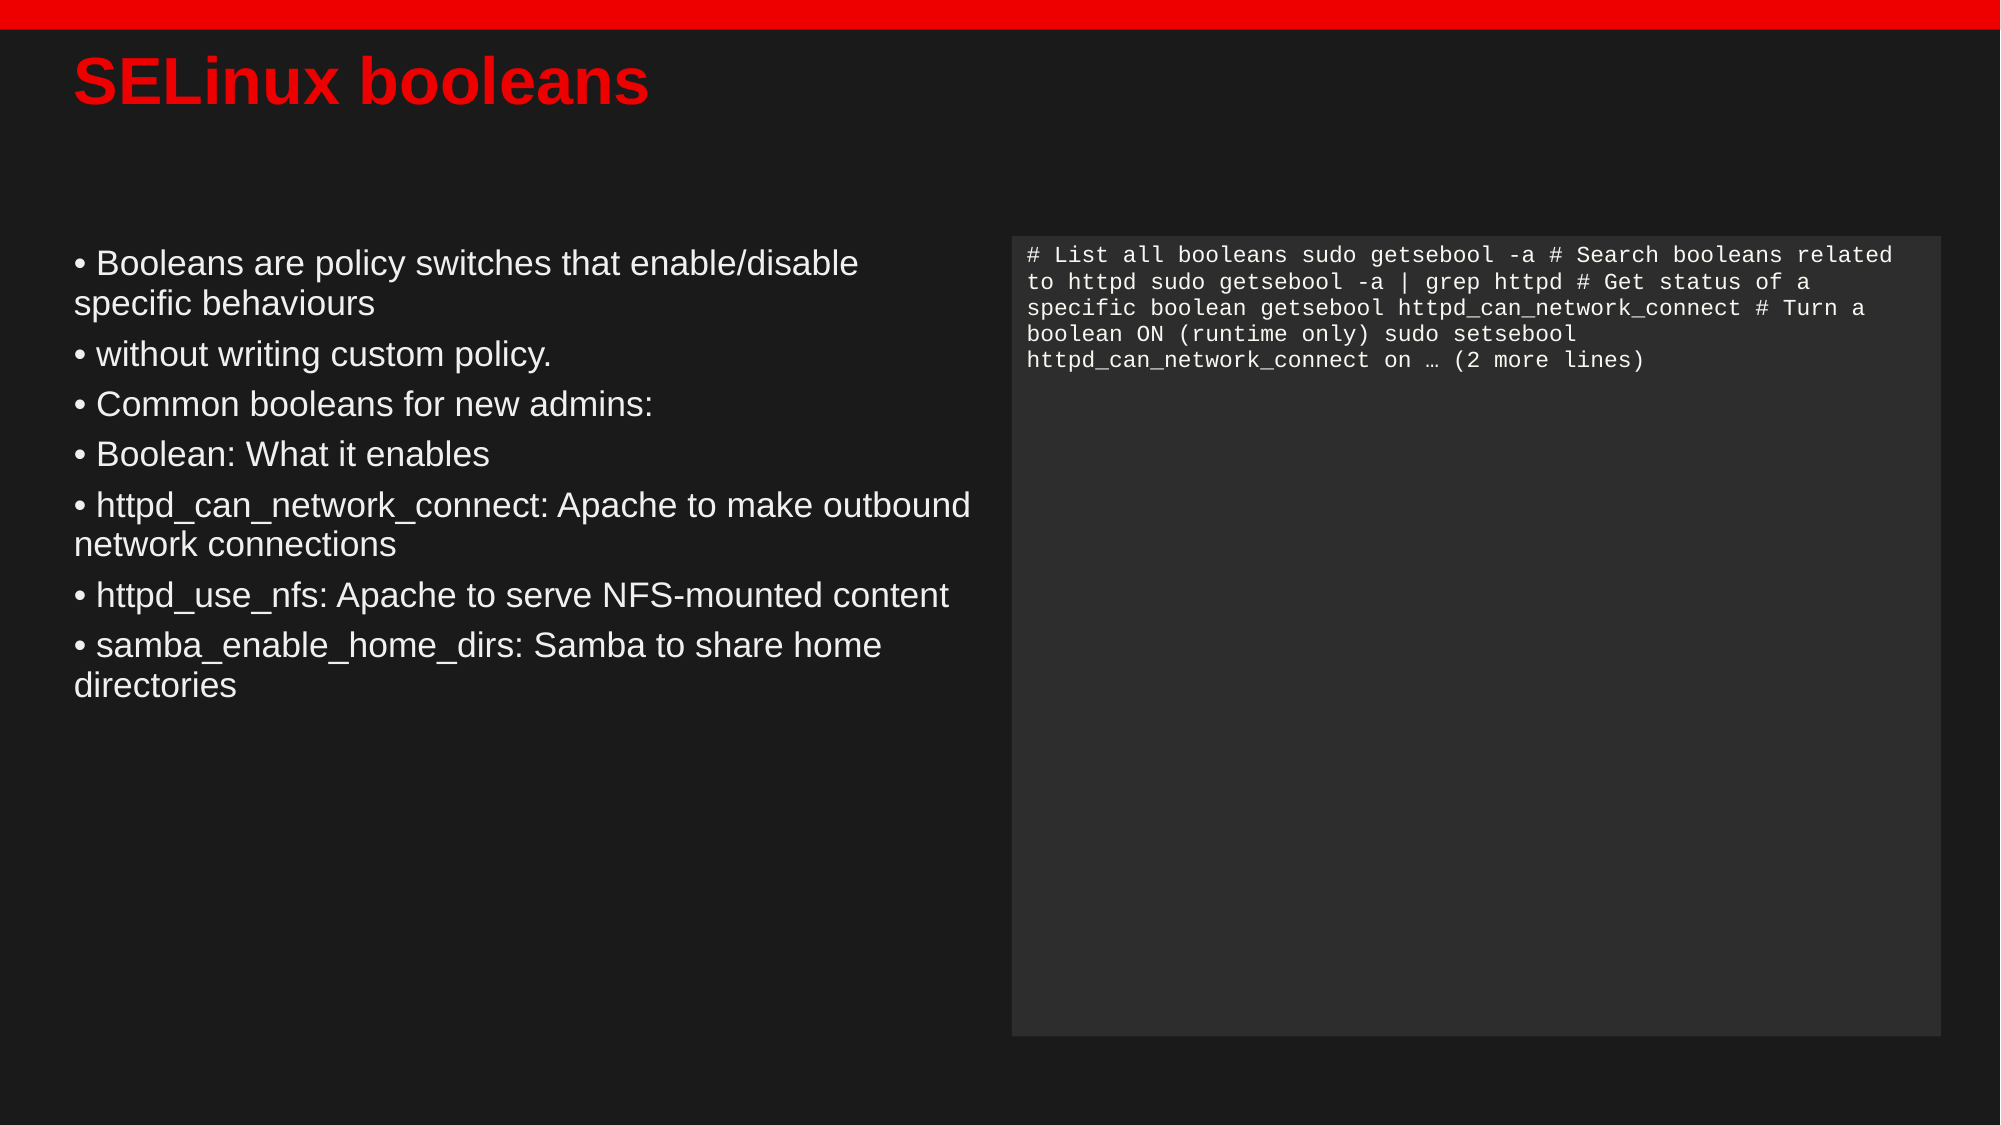

SELinux booleans
• Booleans are policy switches that enable/disable specific behaviours
• without writing custom policy.
• Common booleans for new admins:
• Boolean: What it enables
• httpd_can_network_connect: Apache to make outbound network connections
• httpd_use_nfs: Apache to serve NFS-mounted content
• samba_enable_home_dirs: Samba to share home directories
# List all booleans sudo getsebool -a # Search booleans related to httpd sudo getsebool -a | grep httpd # Get status of a specific boolean getsebool httpd_can_network_connect # Turn a boolean ON (runtime only) sudo setsebool httpd_can_network_connect on … (2 more lines)